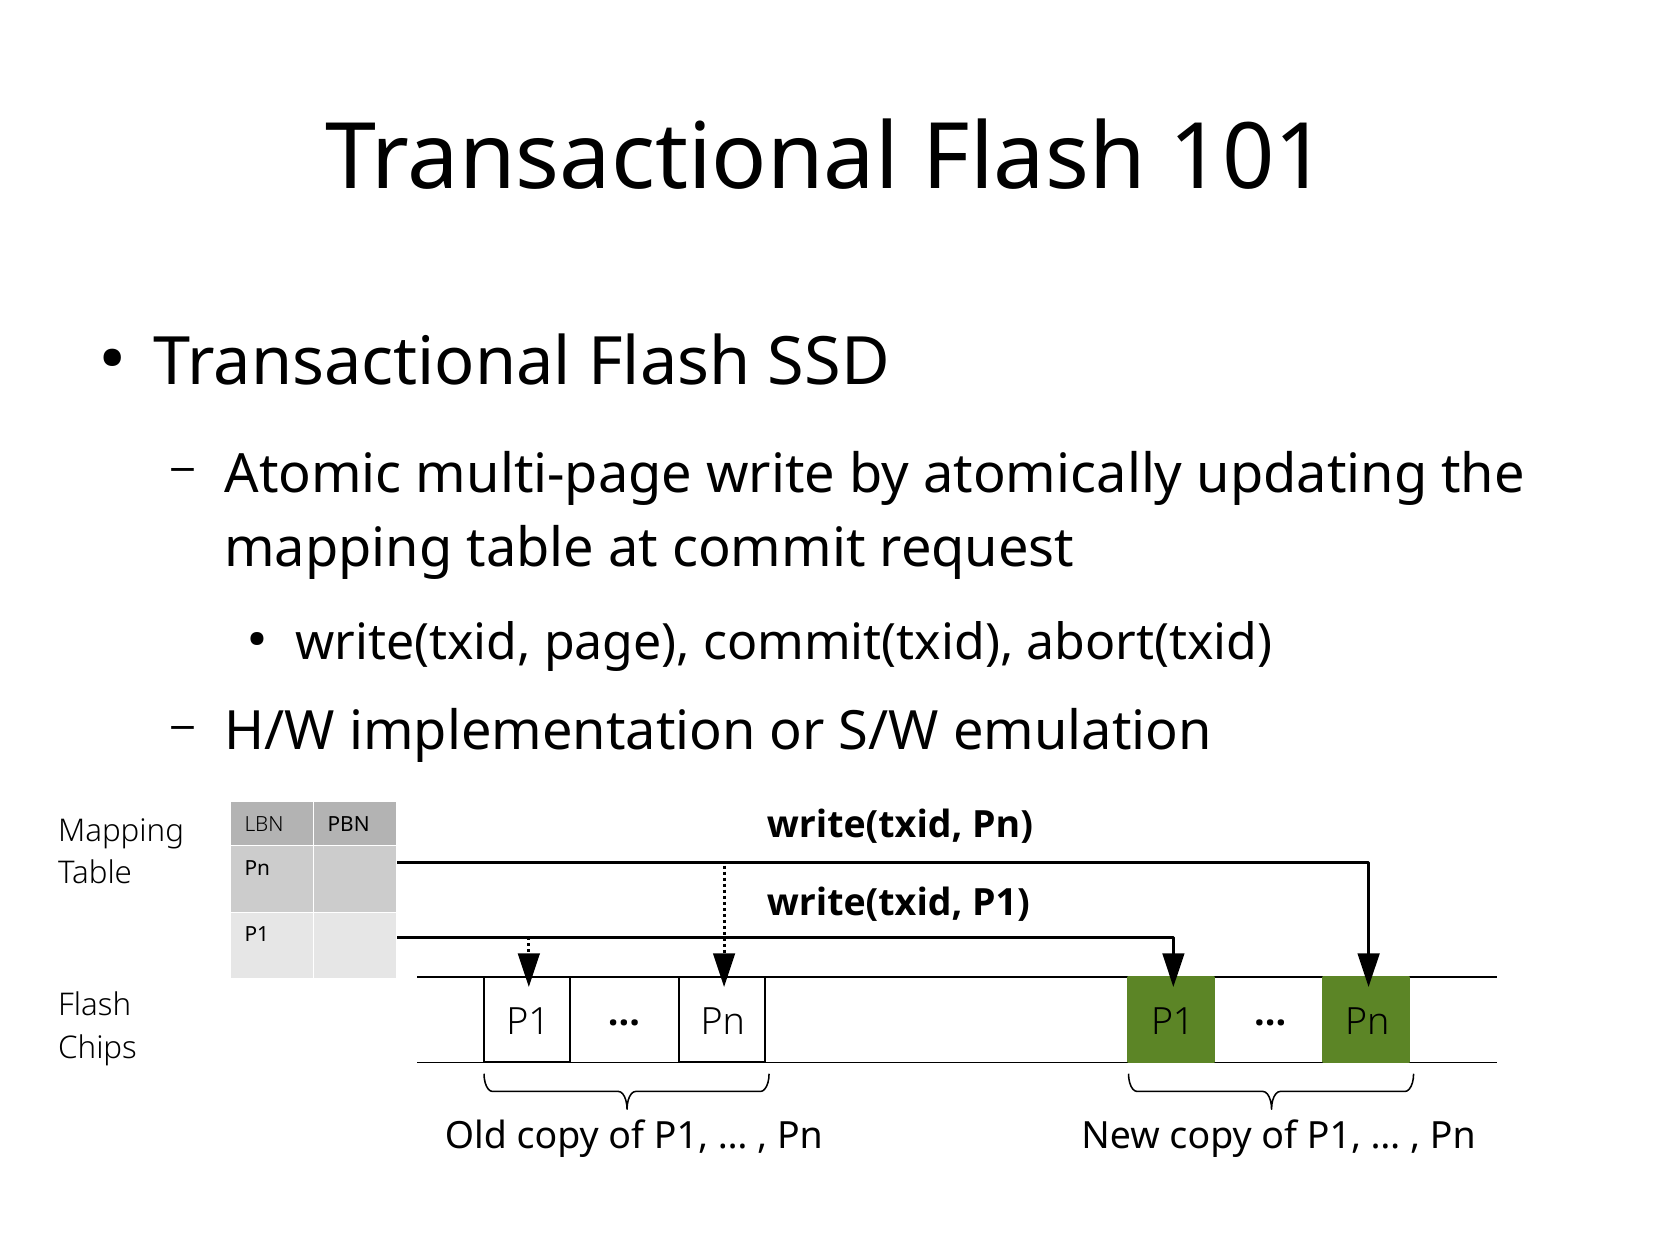

# Transactional Flash 101
Transactional Flash SSD
Atomic multi-page write by atomically updating the mapping table at commit request
write(txid, page), commit(txid), abort(txid)
H/W implementation or S/W emulation
commit(txid)
write(txid, Pn)
Mapping
Table
| LBN | PBN |
| --- | --- |
| Pn | |
| P1 | |
write(txid, P1)
Flash
Chips
P1
Pn
...
...
P1
Pn
Old copy of P1, … , Pn
New copy of P1, … , Pn